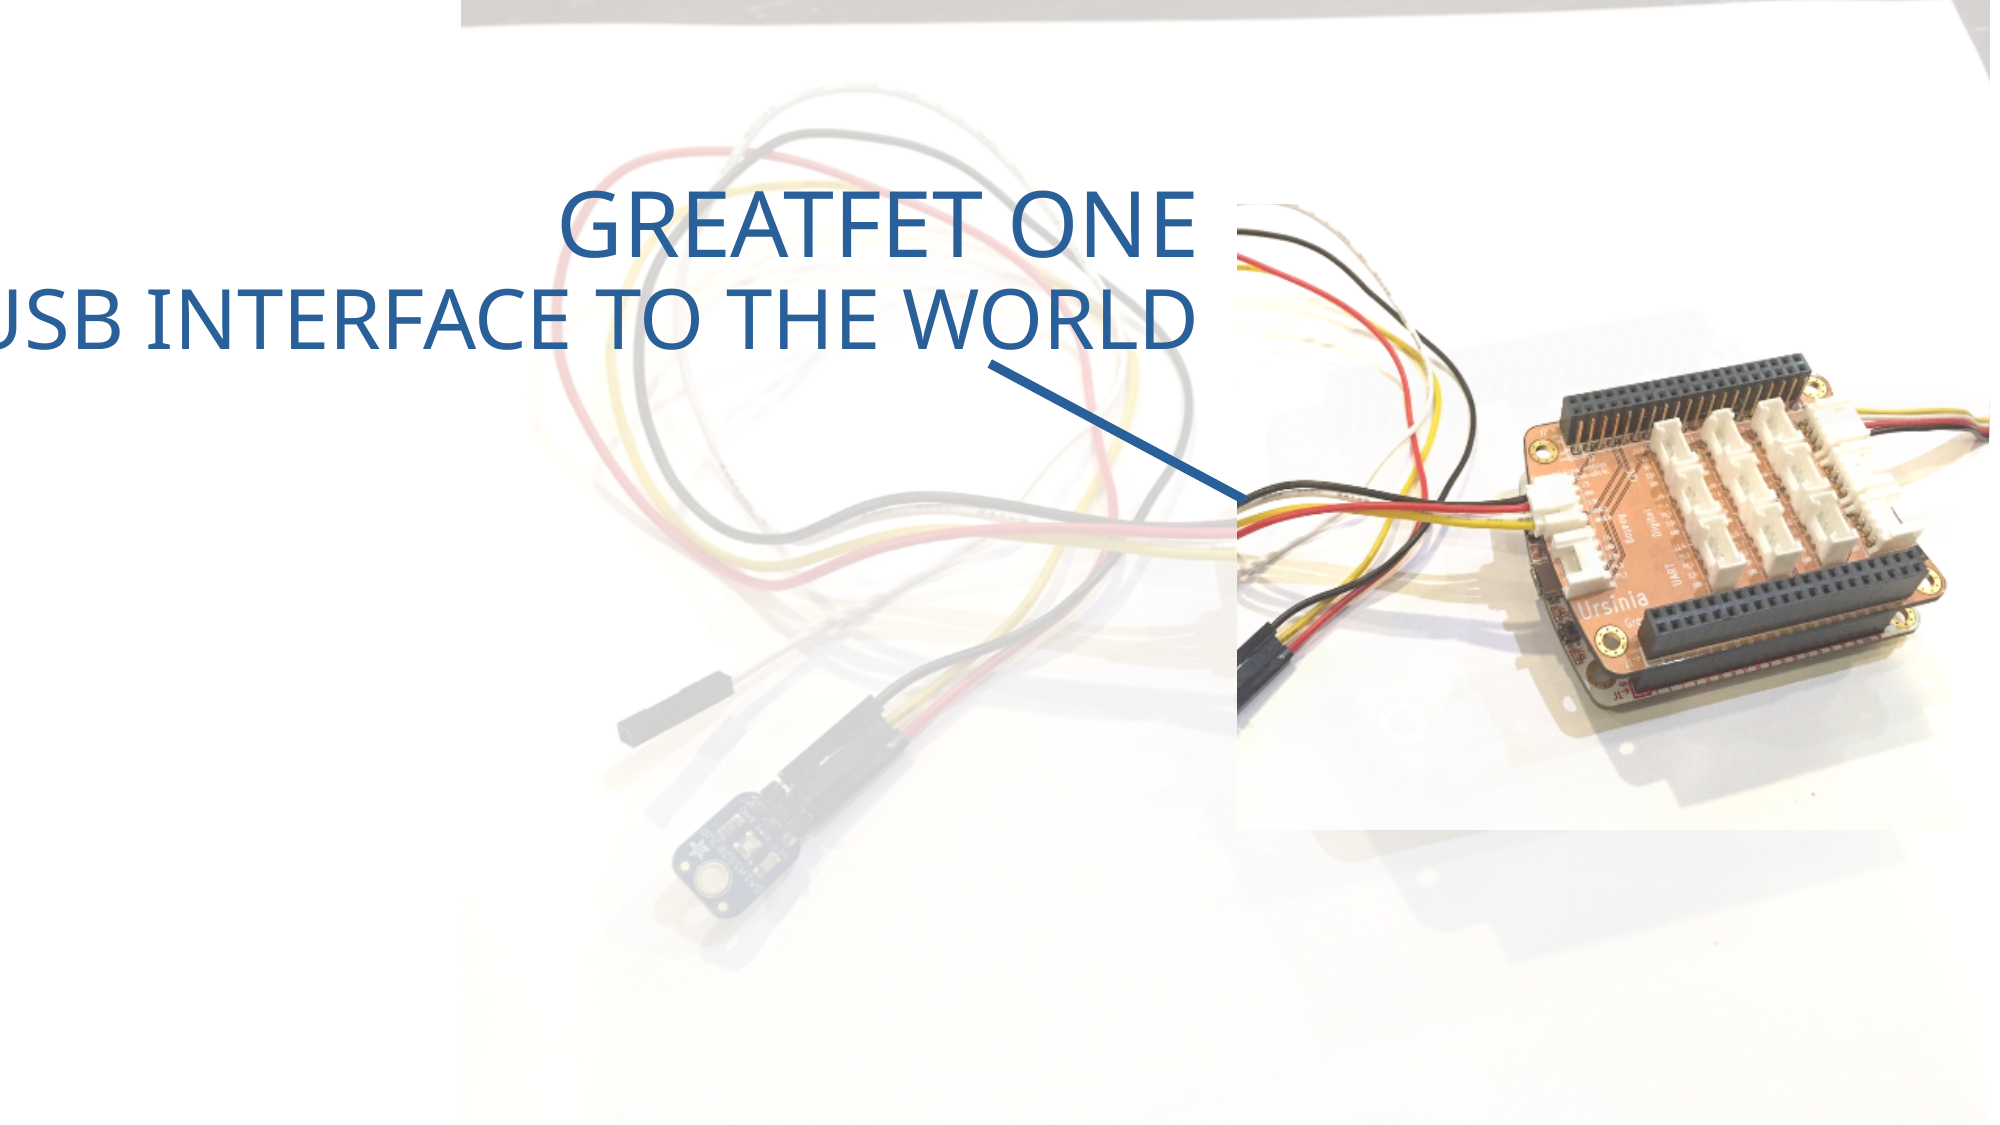

GREATFET ONE
USB INTERFACE TO THE WORLD